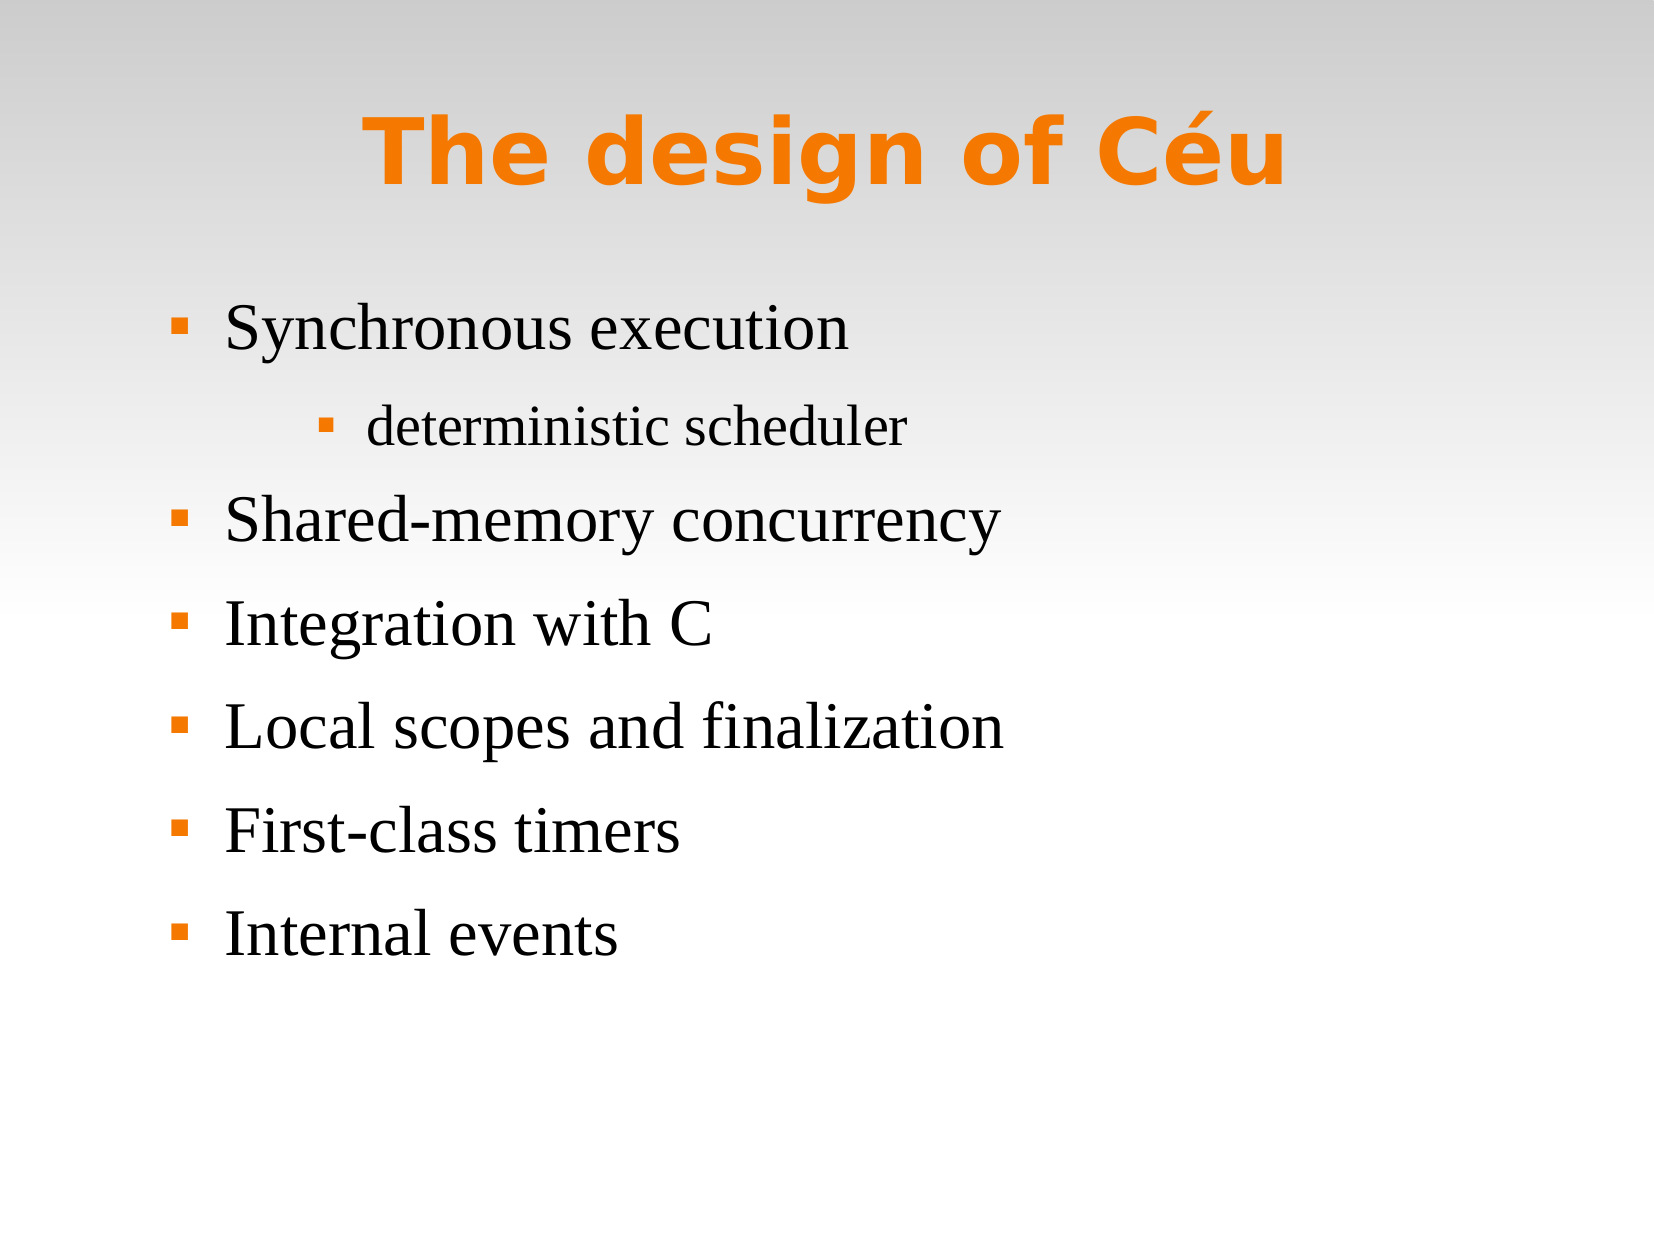

# The design of Céu
Synchronous execution
deterministic scheduler
Shared-memory concurrency
Integration with C
Local scopes and finalization
First-class timers
Internal events